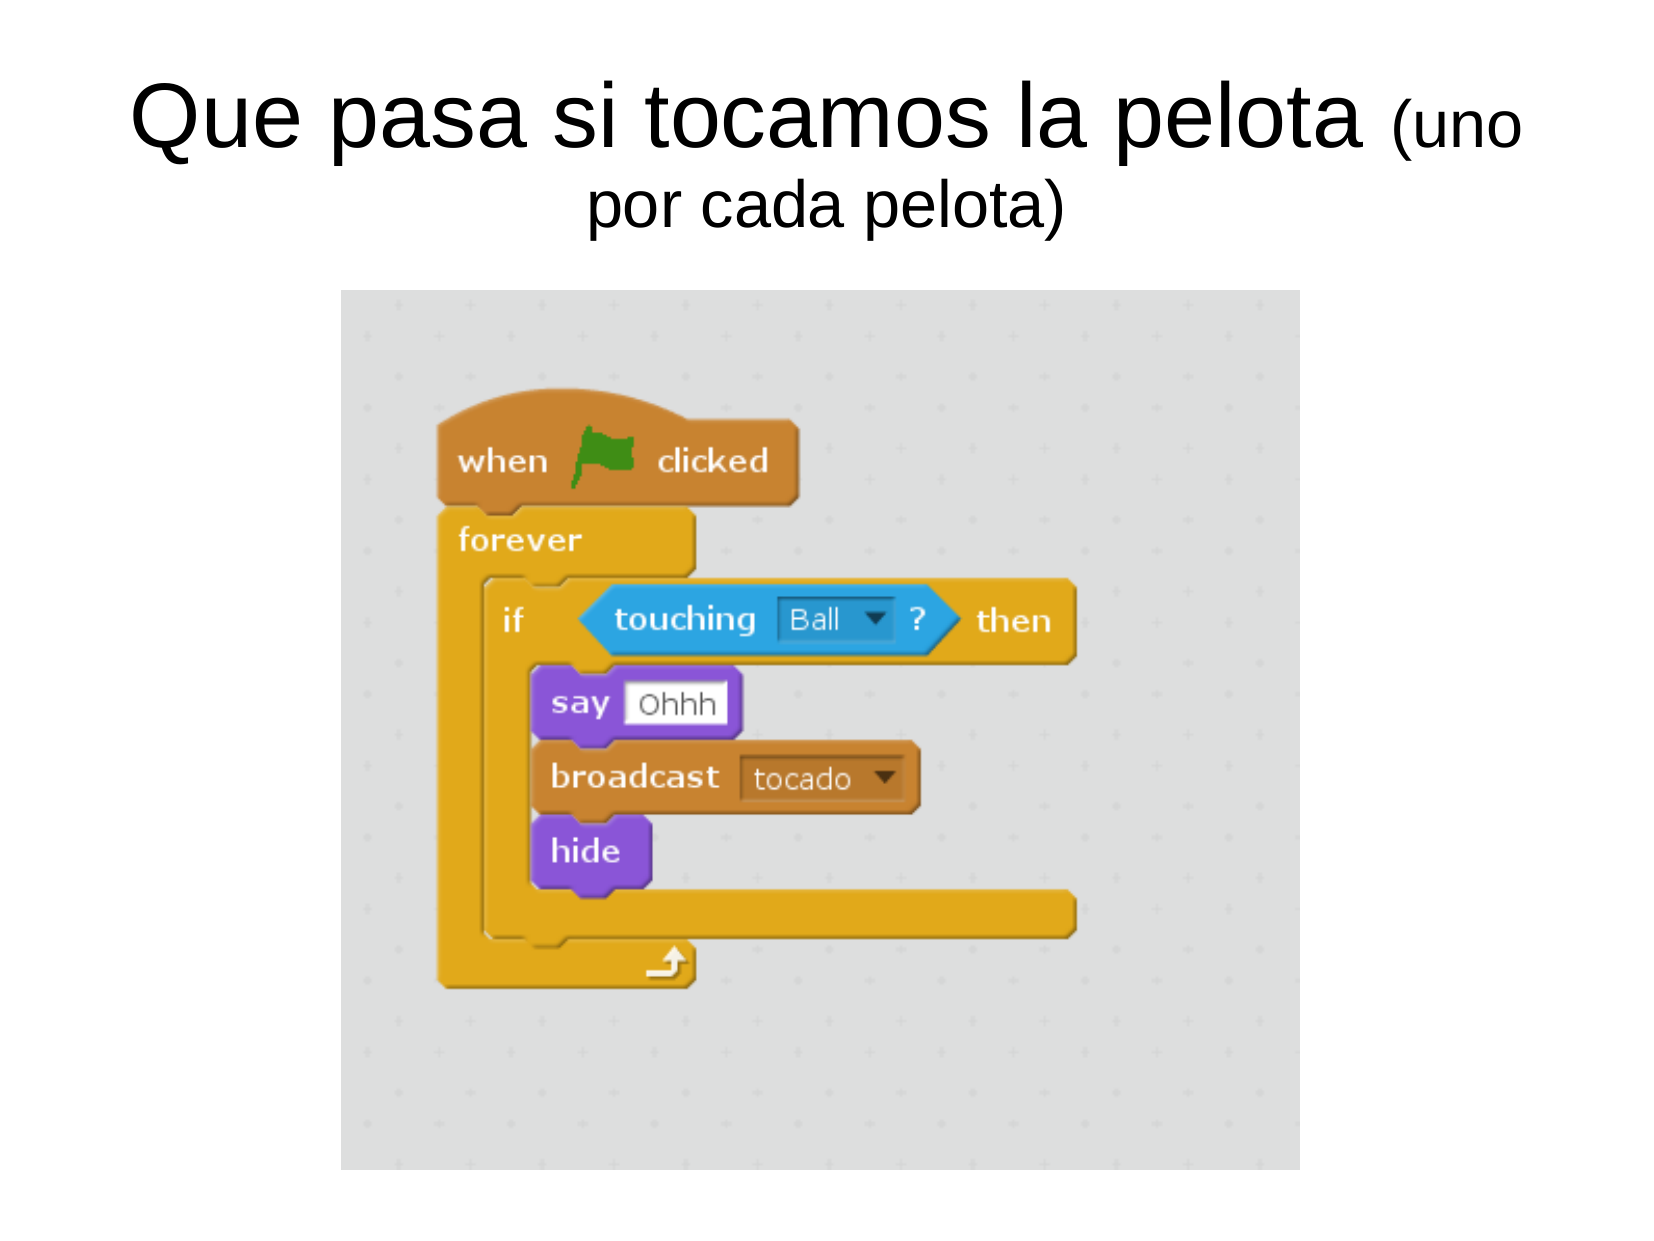

# Que pasa si tocamos la pelota (uno por cada pelota)